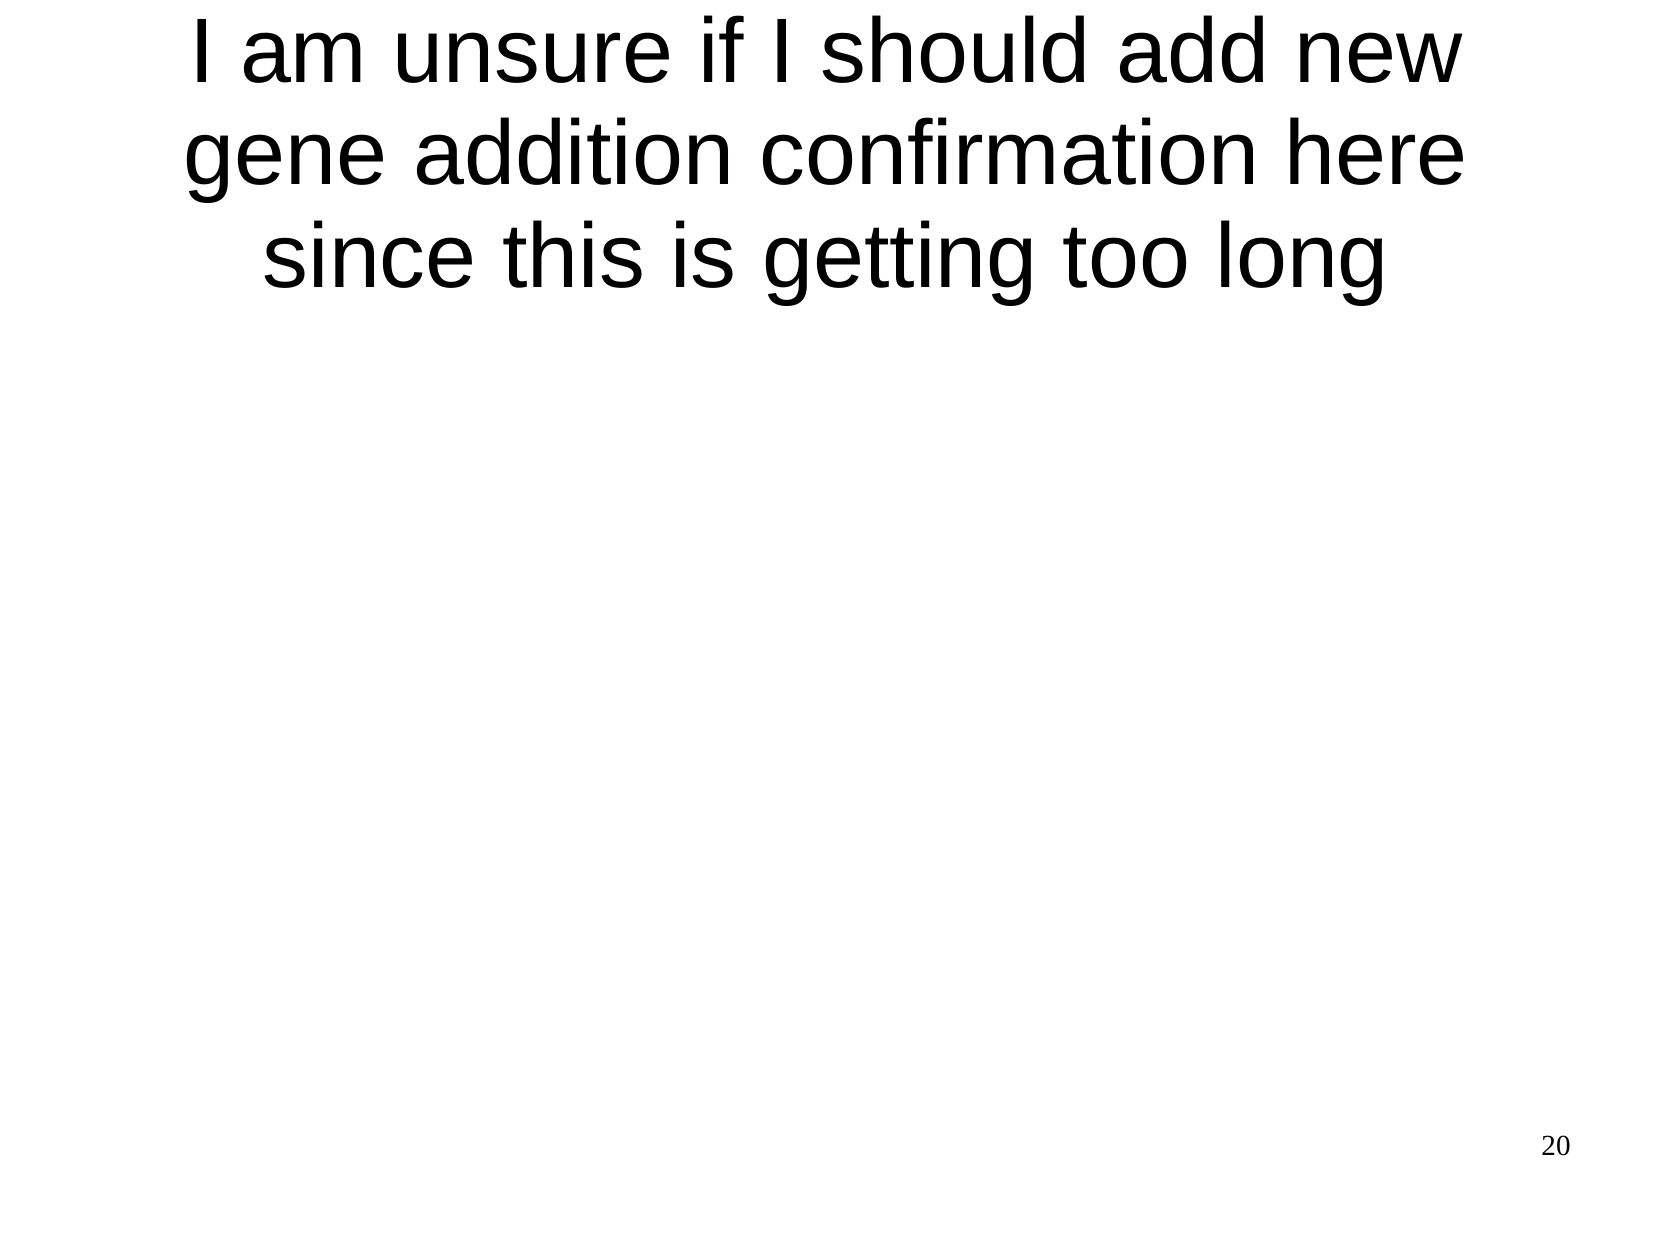

# I am unsure if I should add new gene addition confirmation here since this is getting too long
20